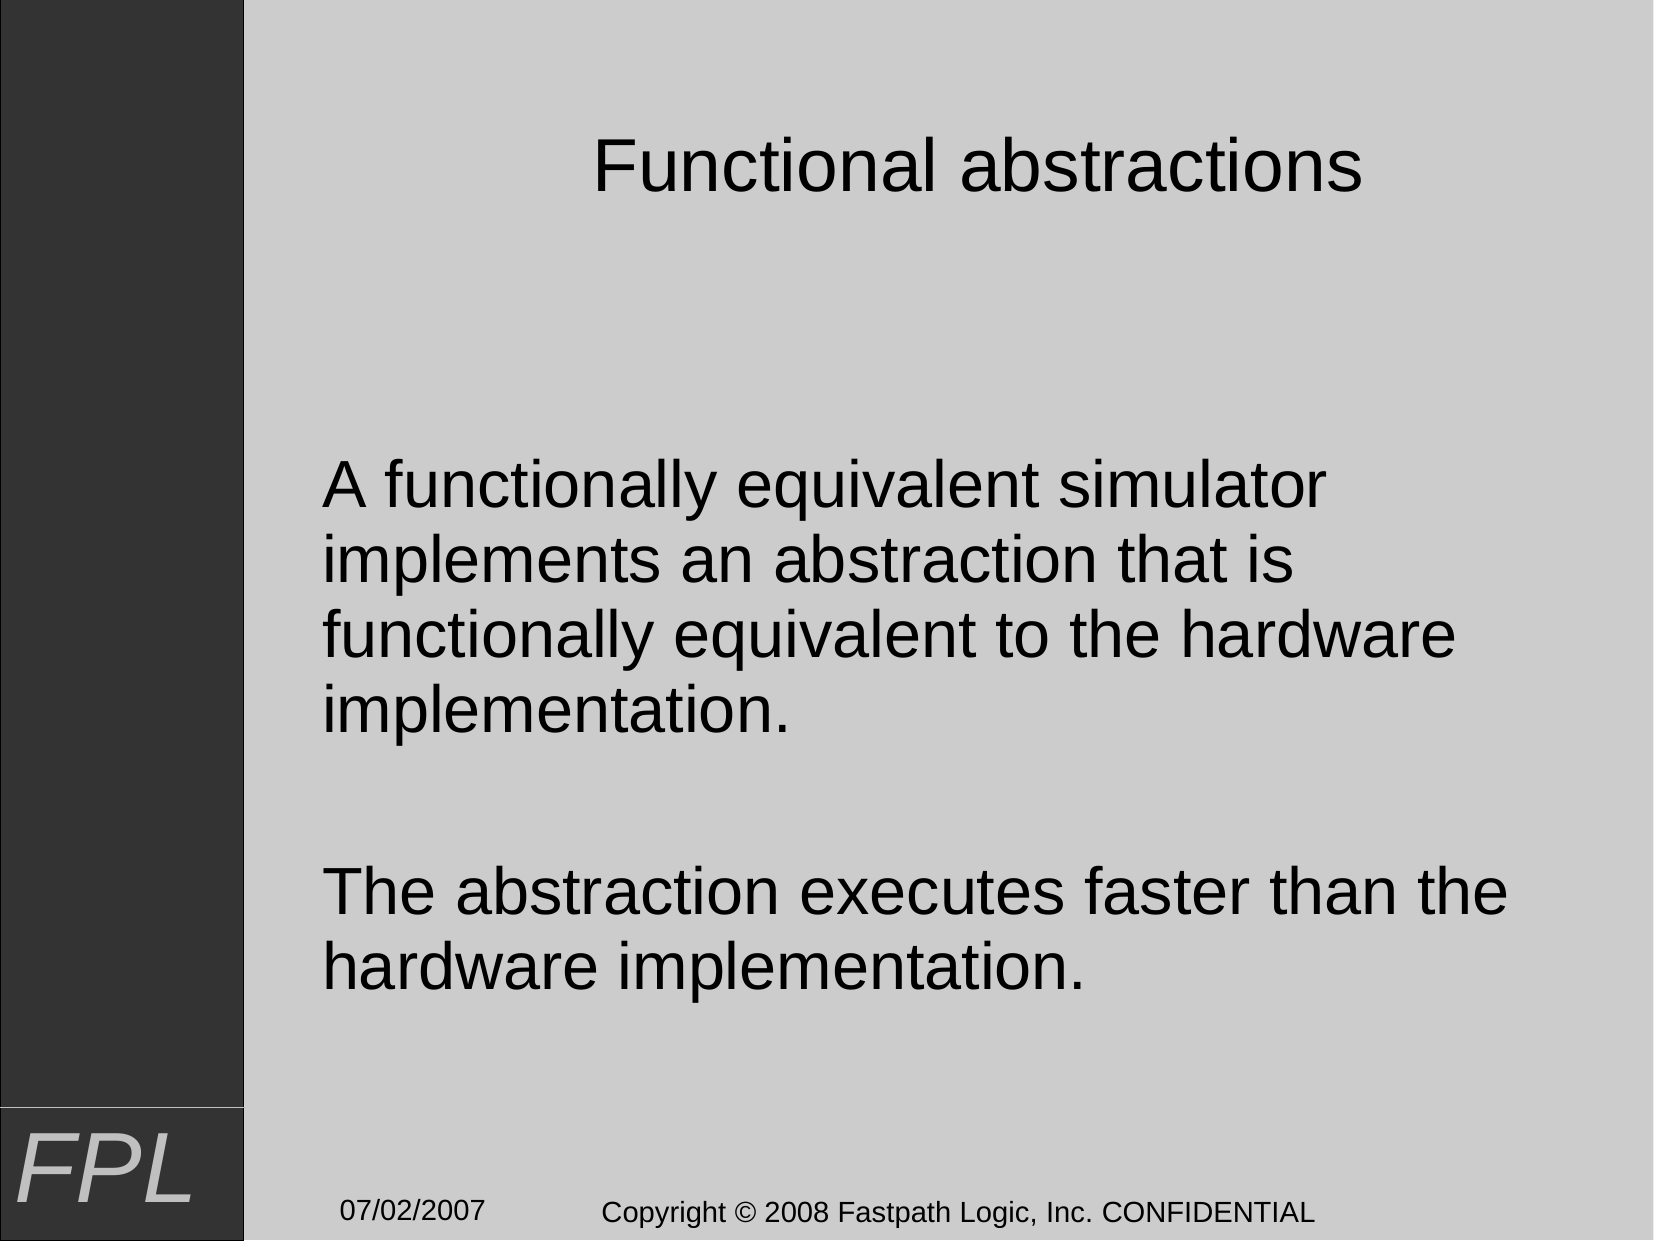

# Functional abstractions
A functionally equivalent simulator implements an abstraction that is functionally equivalent to the hardware implementation.
The abstraction executes faster than the hardware implementation.
07/02/2007
© 2007 FASTPATH LOGIC INC.